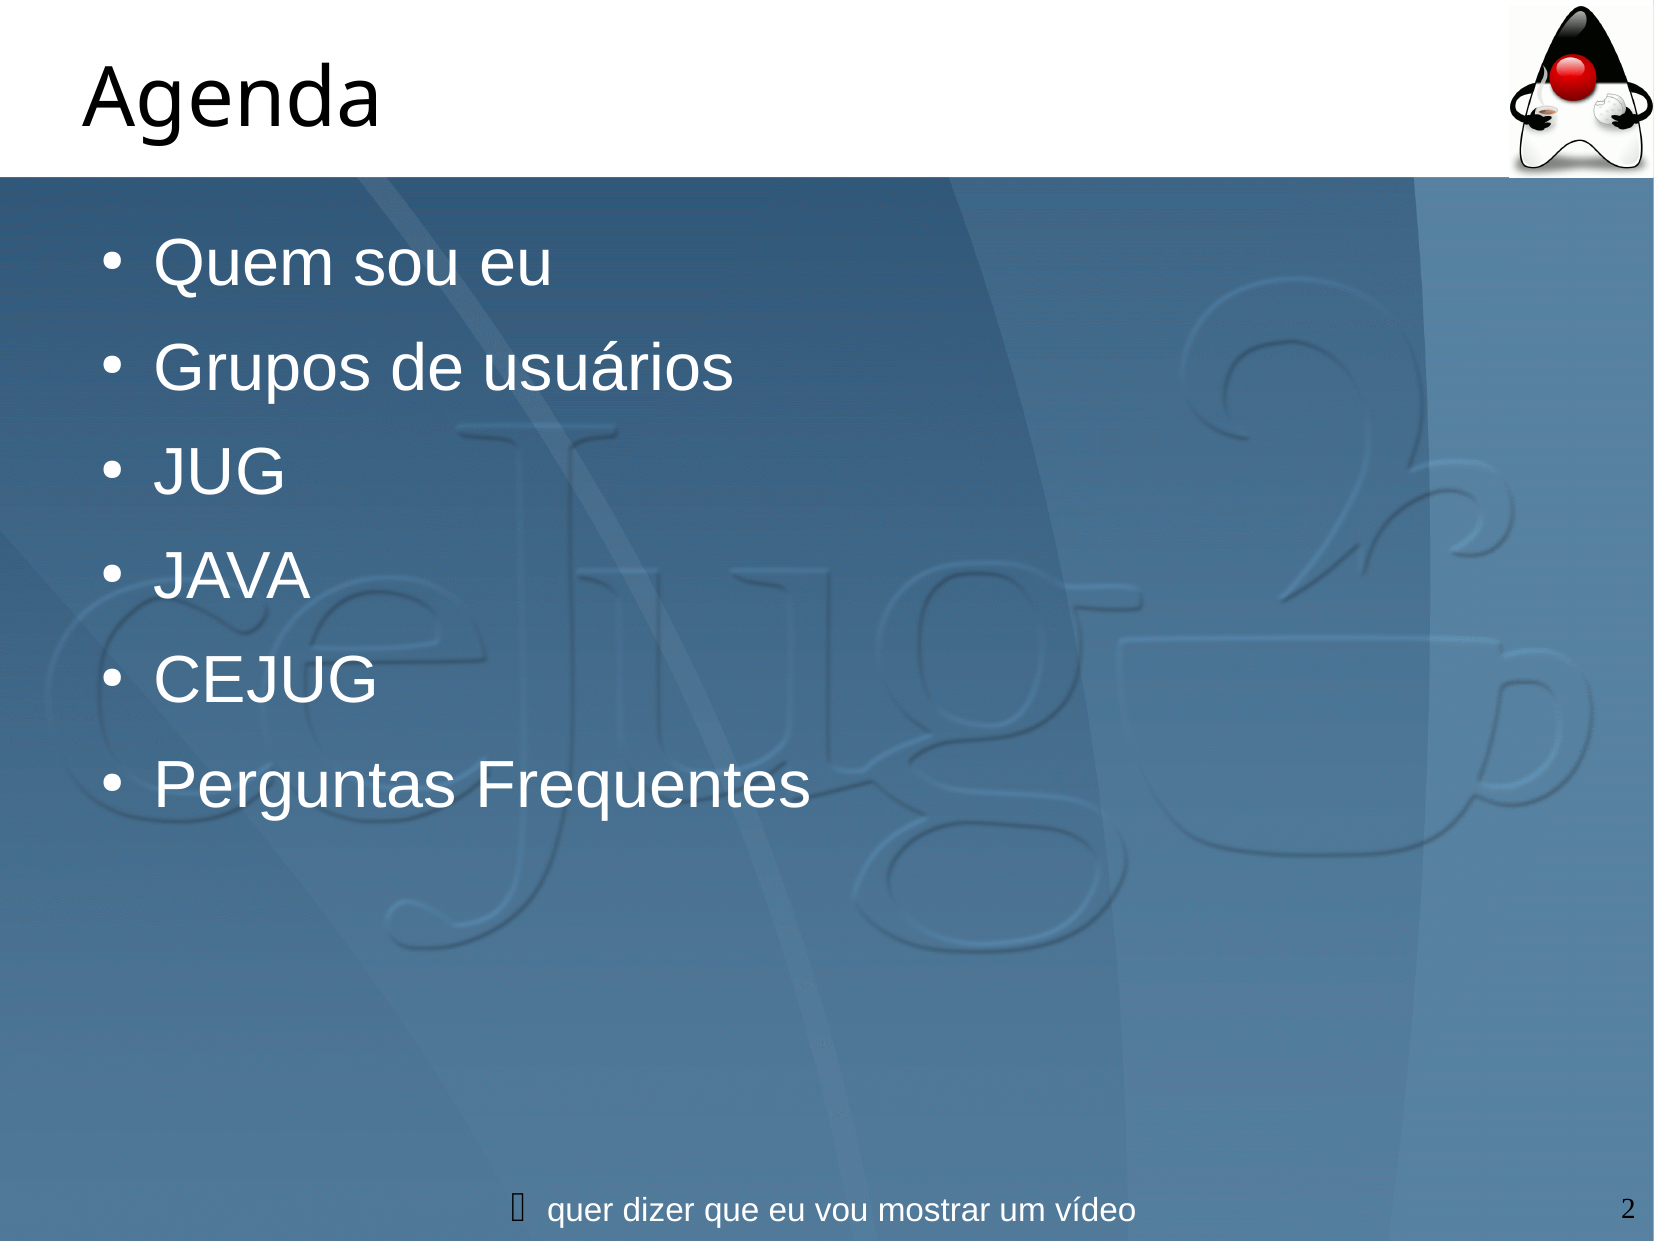

# Agenda
Quem sou eu
Grupos de usuários
JUG
JAVA
CEJUG
Perguntas Frequentes
 quer dizer que eu vou mostrar um vídeo
2